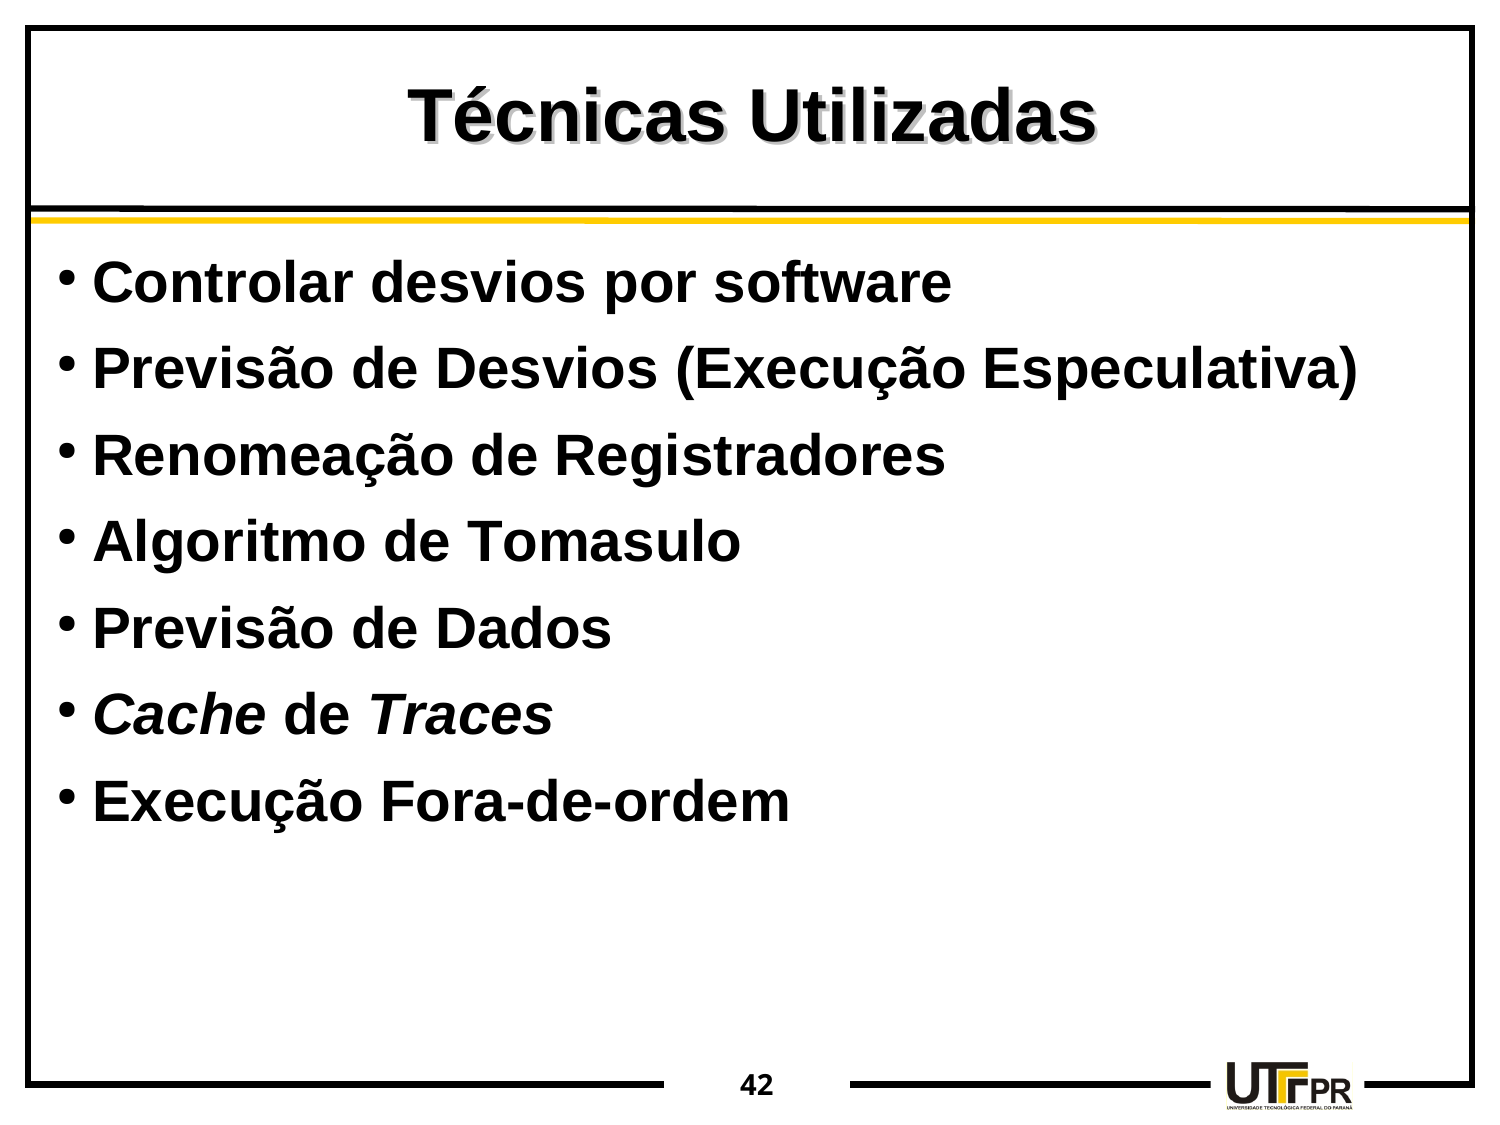

Técnicas Utilizadas
# Controlar desvios por software
Previsão de Desvios (Execução Especulativa)
Renomeação de Registradores
Algoritmo de Tomasulo
Previsão de Dados
Cache de Traces
Execução Fora-de-ordem